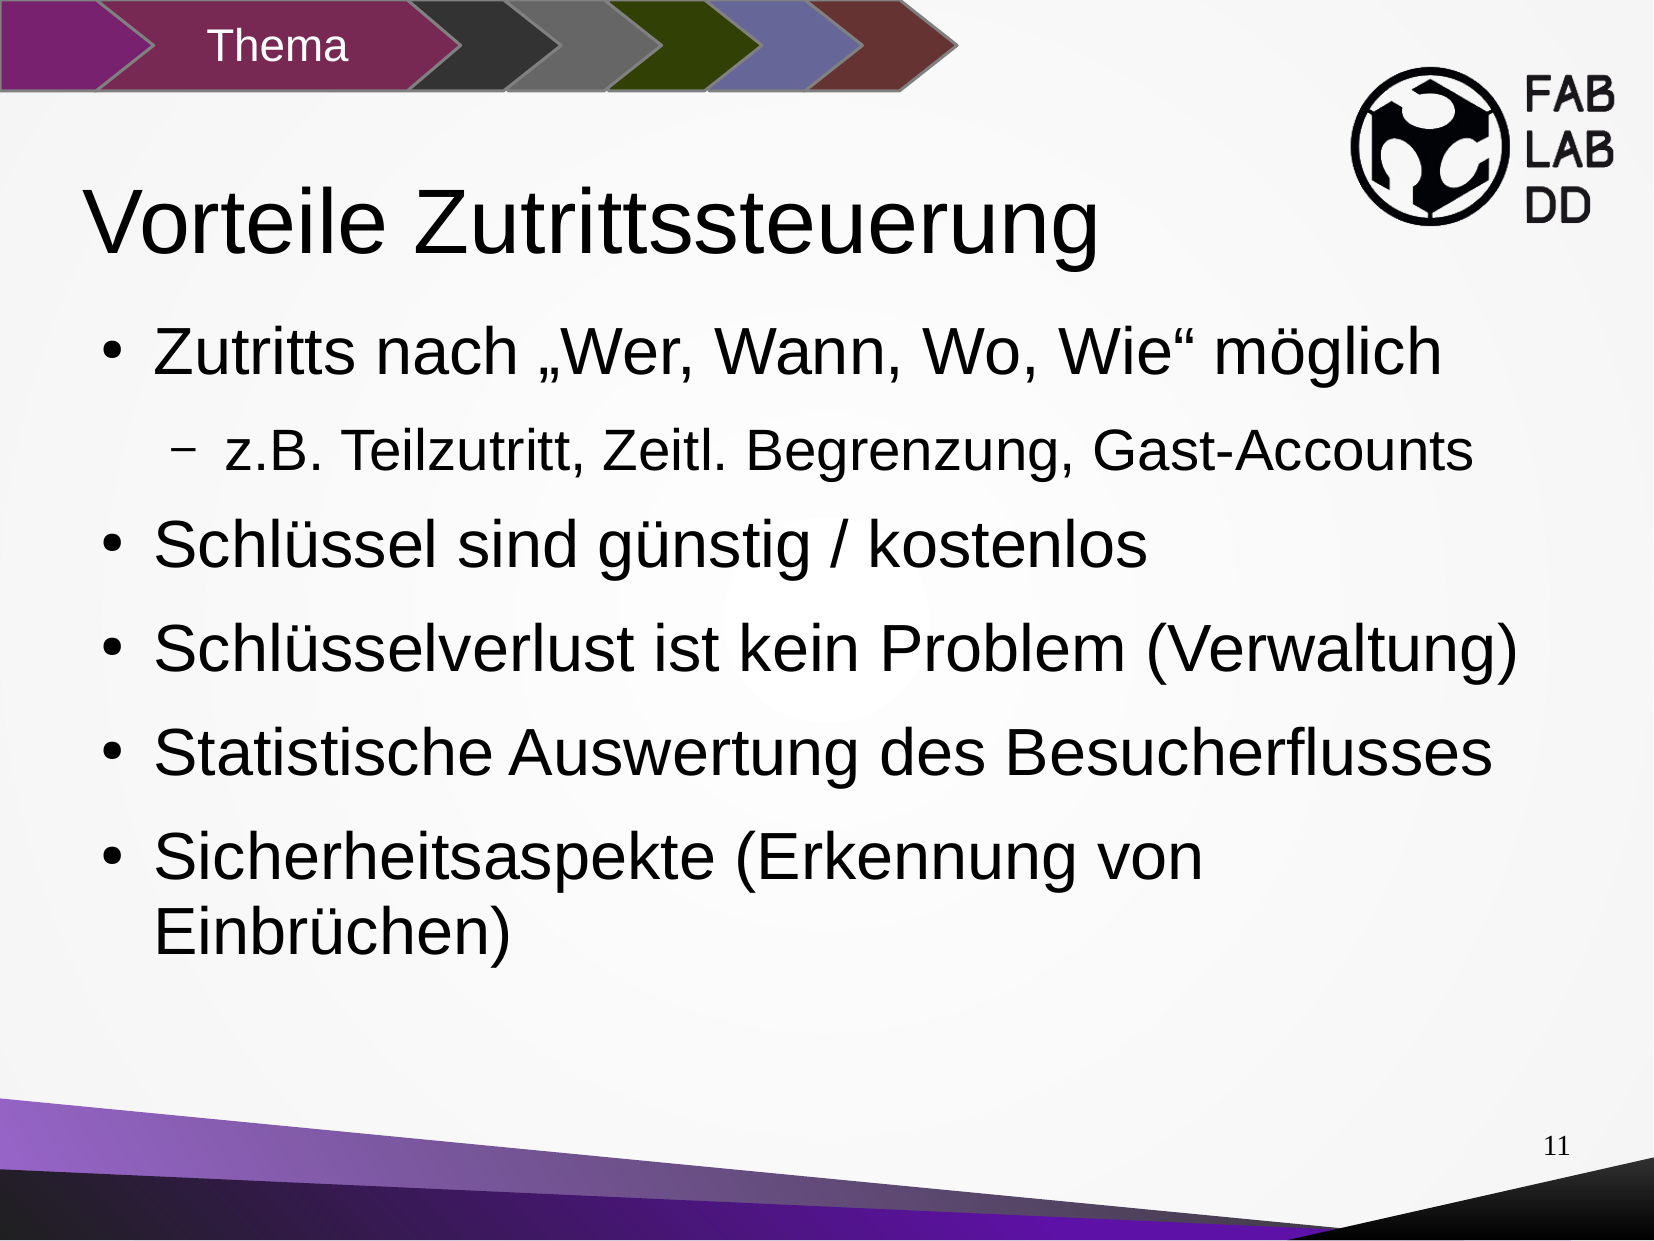

Thema
# Vorteile Zutrittssteuerung
Zutritts nach „Wer, Wann, Wo, Wie“ möglich
z.B. Teilzutritt, Zeitl. Begrenzung, Gast-Accounts
Schlüssel sind günstig / kostenlos
Schlüsselverlust ist kein Problem (Verwaltung)
Statistische Auswertung des Besucherflusses
Sicherheitsaspekte (Erkennung von Einbrüchen)